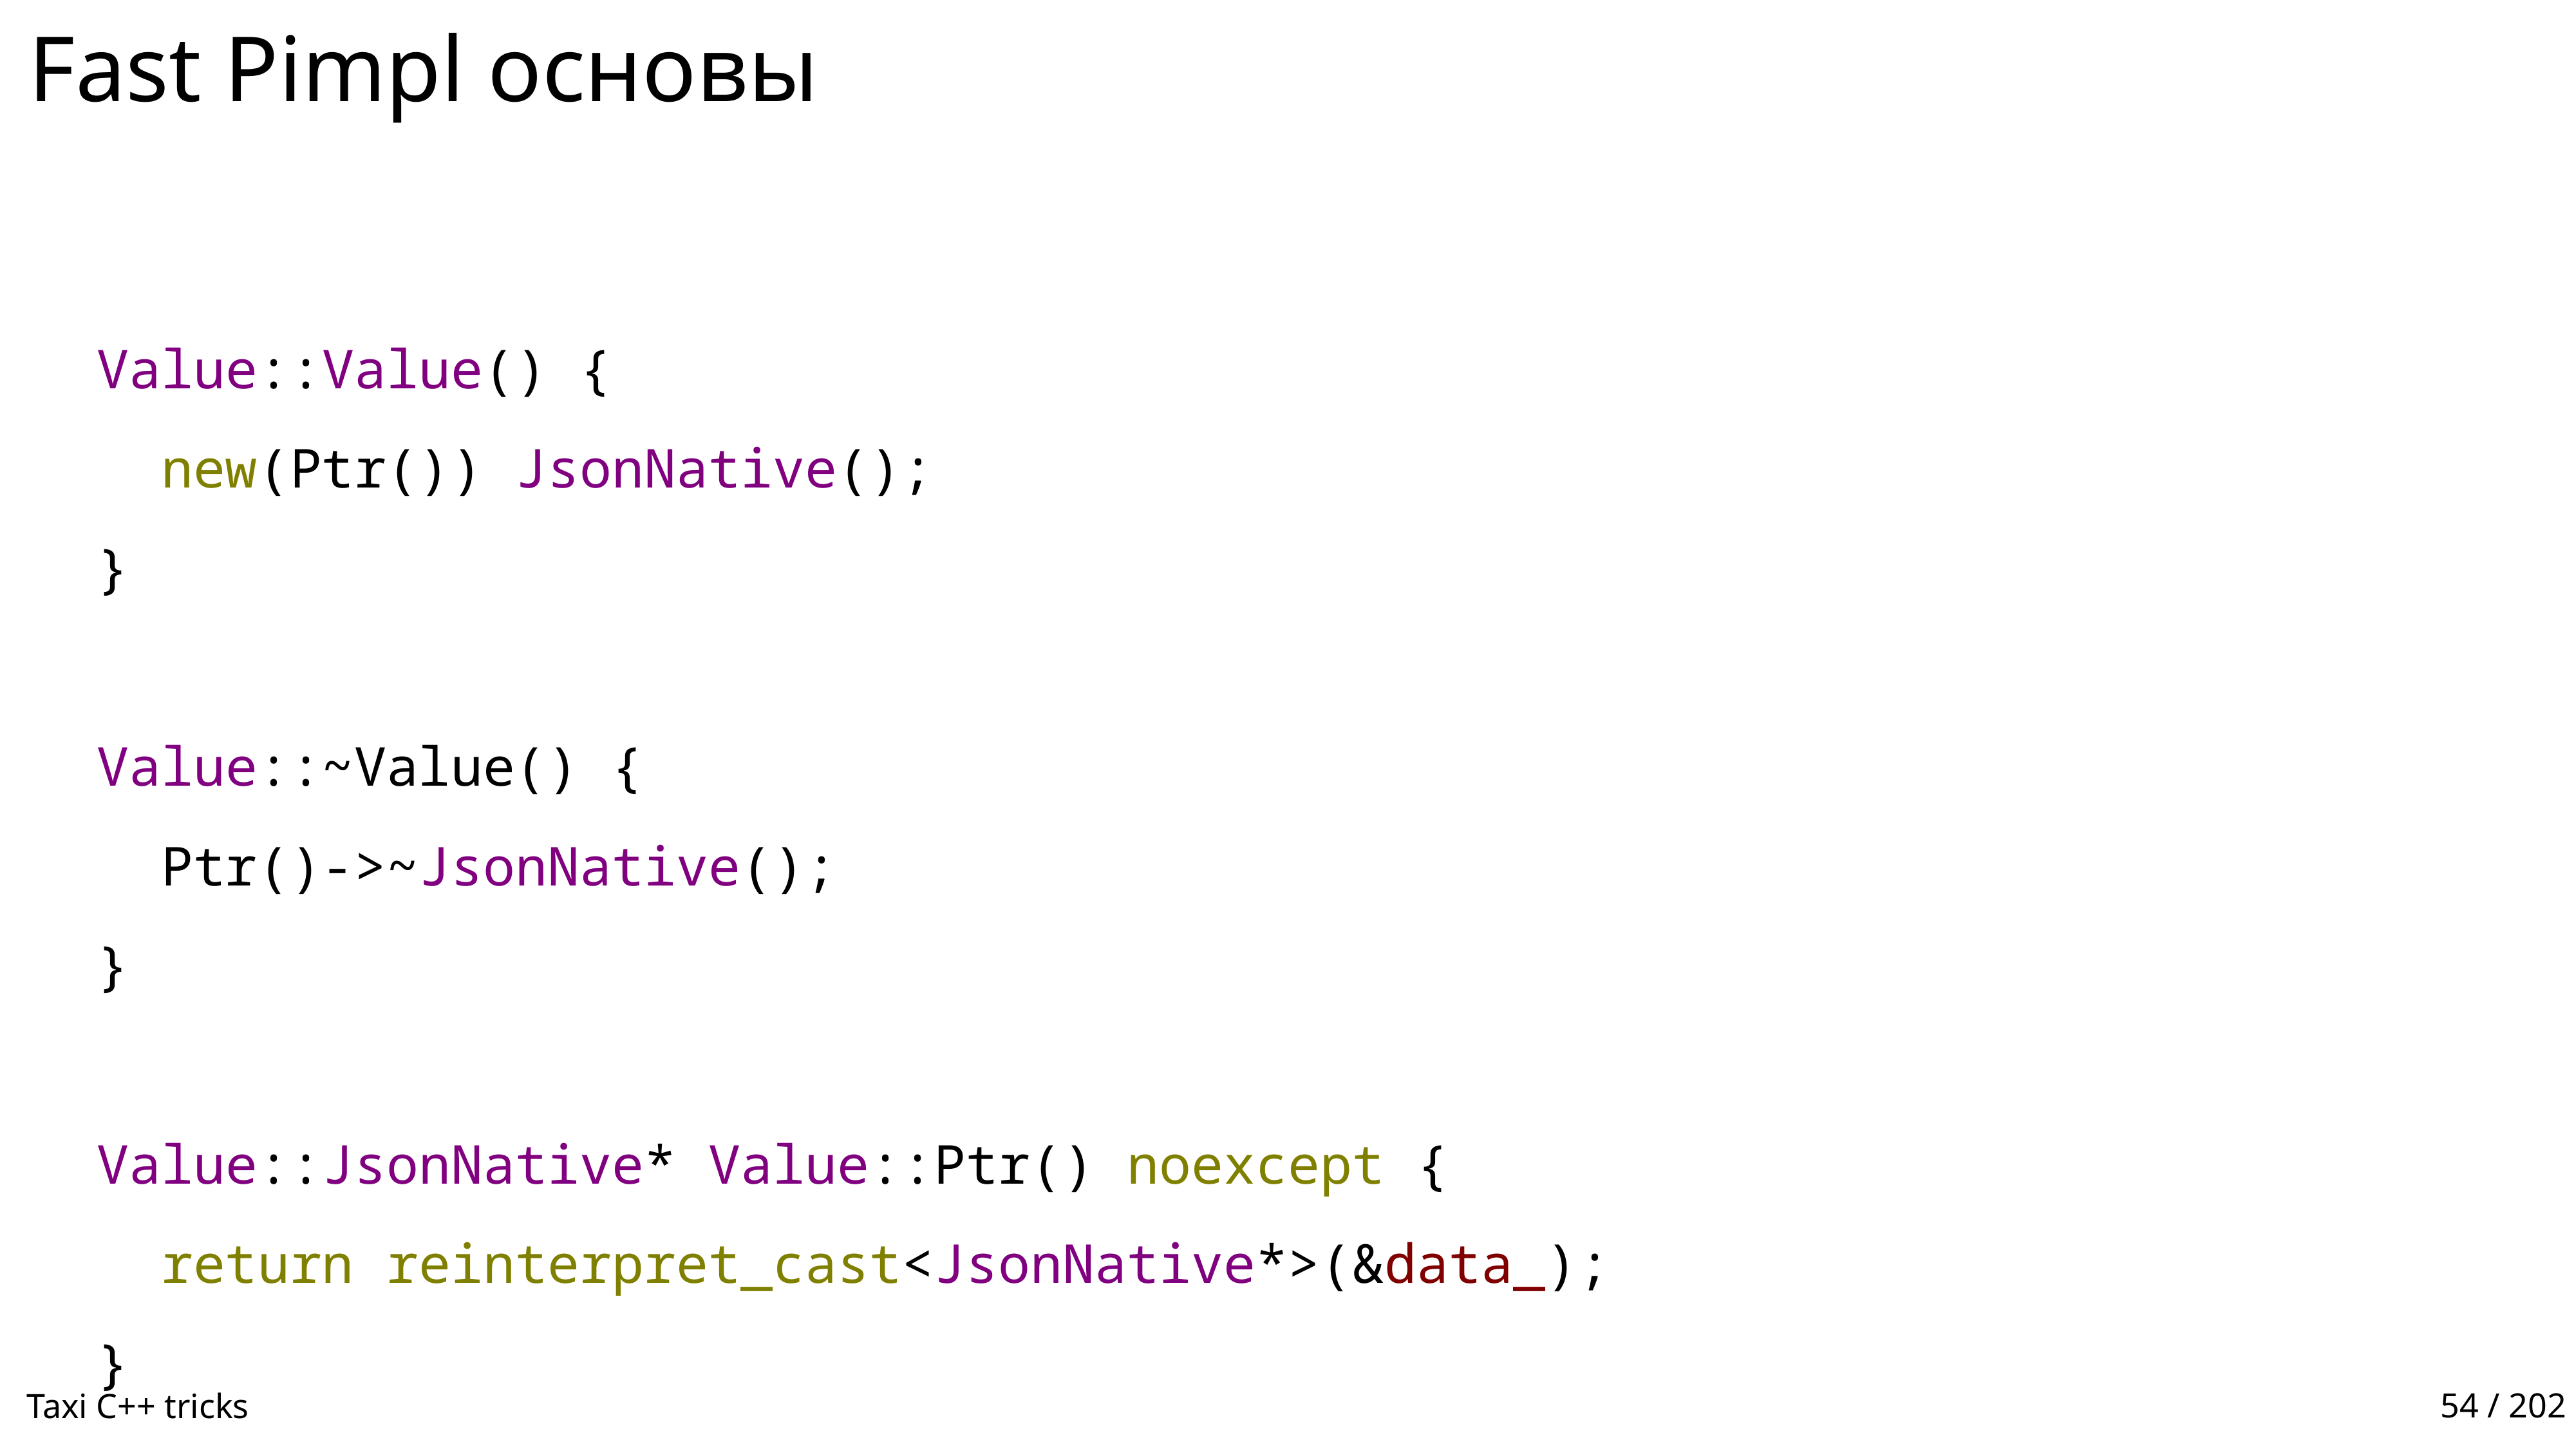

# Fast Pimpl основы
Value::Value() {
 new(Ptr()) JsonNative();
}
Value::~Value() {
 Ptr()->~JsonNative();
}
Value::JsonNative* Value::Ptr() noexcept {
 return reinterpret_cast<JsonNative*>(&data_);
}
Taxi C++ tricks